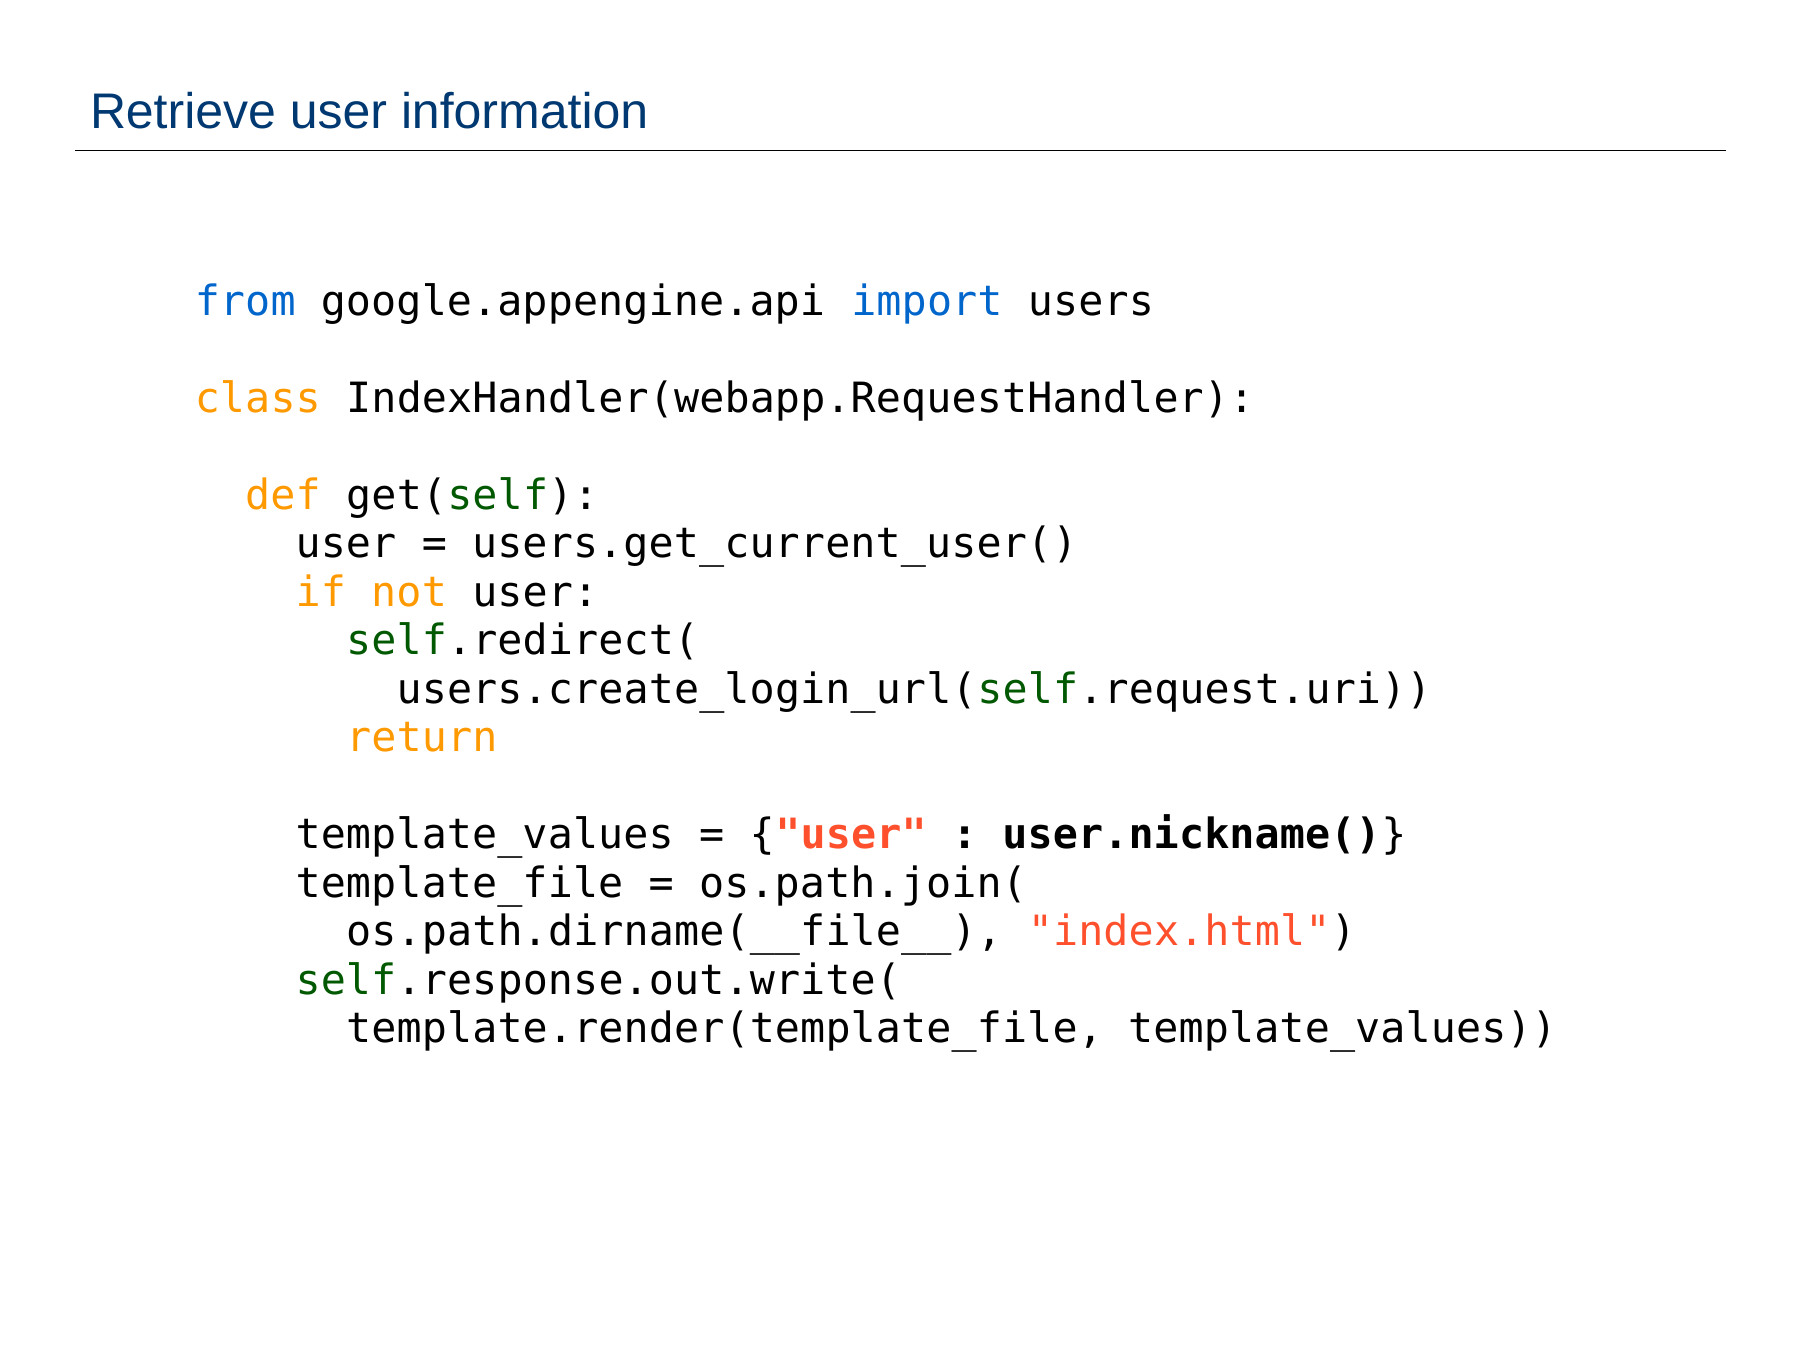

# Retrieve user information
from google.appengine.api import users
class IndexHandler(webapp.RequestHandler):
 def get(self):
 user = users.get_current_user()
 if not user:
 self.redirect(
 users.create_login_url(self.request.uri))
 return
 template_values = {"user" : user.nickname()}
 template_file = os.path.join(
 os.path.dirname(__file__), "index.html")
 self.response.out.write(
 template.render(template_file, template_values))